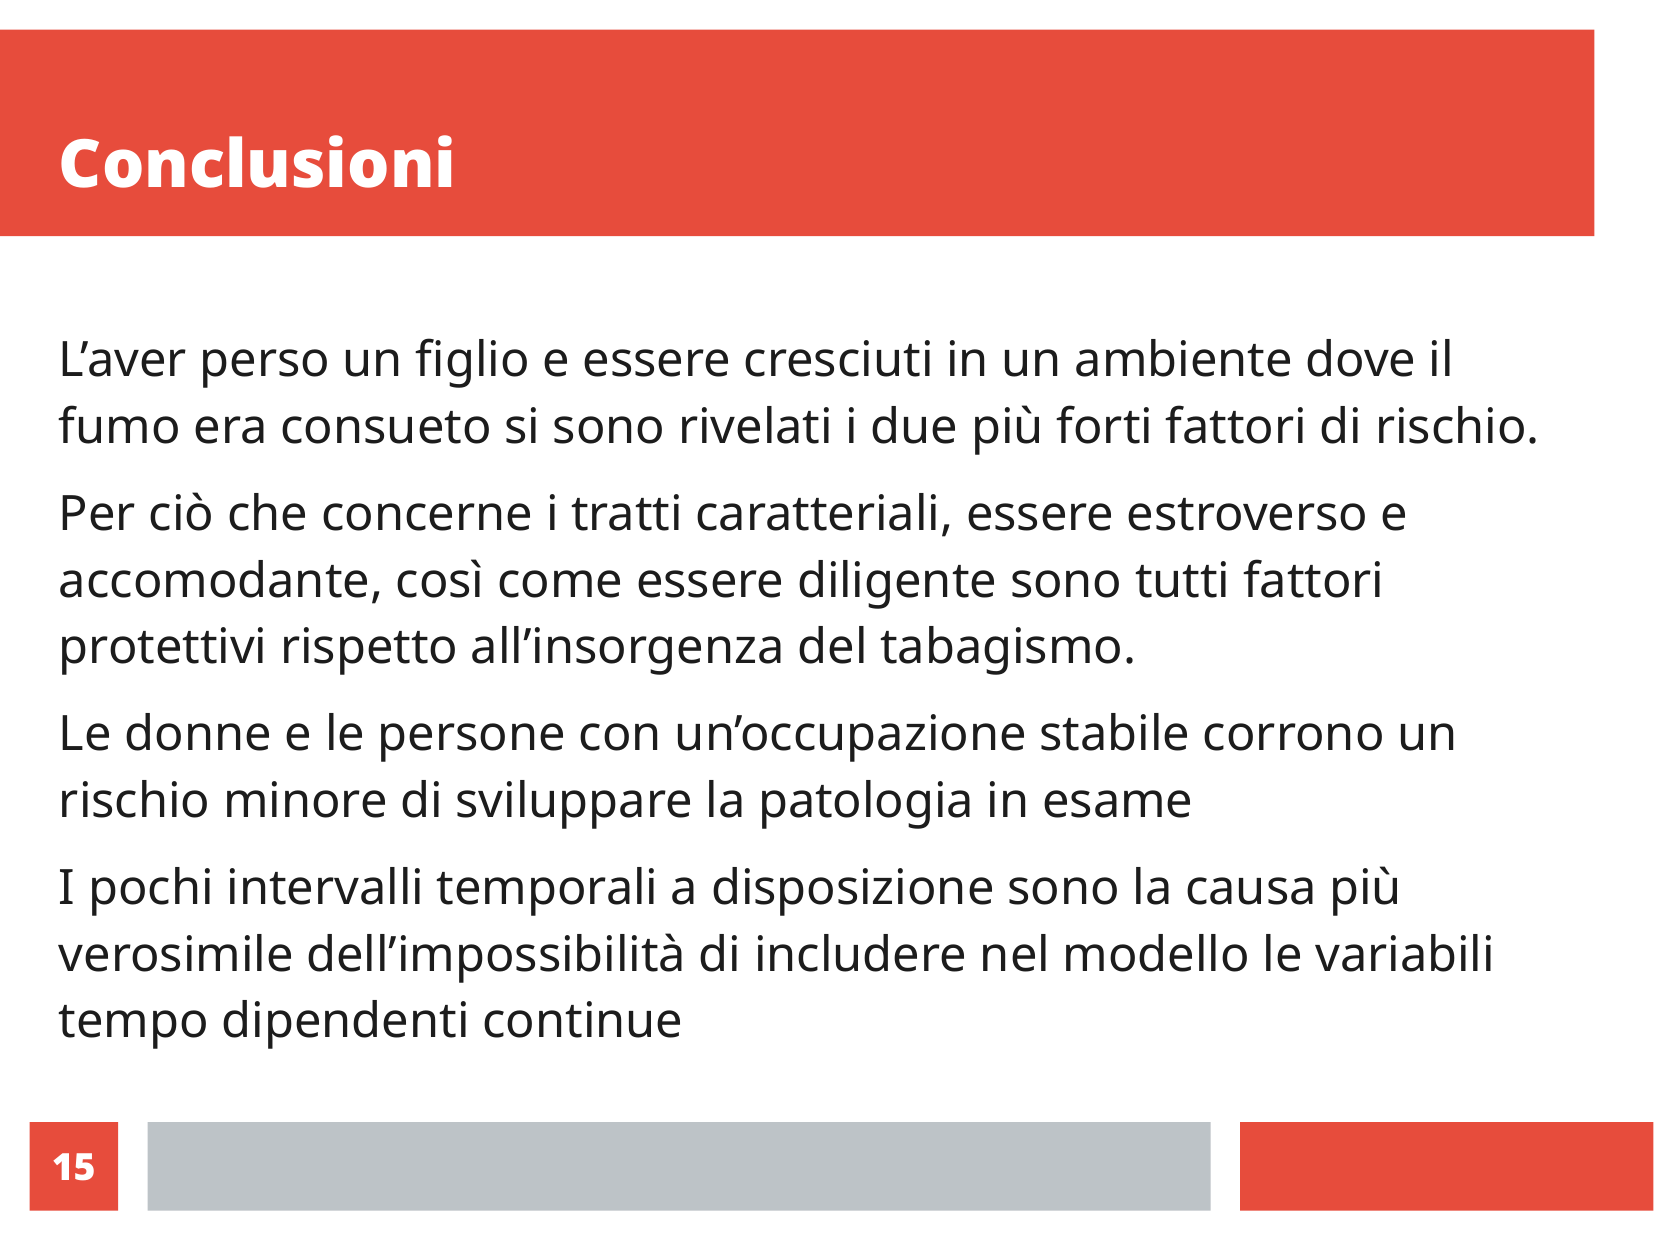

# Conclusioni
L’aver perso un figlio e essere cresciuti in un ambiente dove il fumo era consueto si sono rivelati i due più forti fattori di rischio.
Per ciò che concerne i tratti caratteriali, essere estroverso e accomodante, così come essere diligente sono tutti fattori protettivi rispetto all’insorgenza del tabagismo.
Le donne e le persone con un’occupazione stabile corrono un rischio minore di sviluppare la patologia in esame
I pochi intervalli temporali a disposizione sono la causa più verosimile dell’impossibilità di includere nel modello le variabili tempo dipendenti continue
15